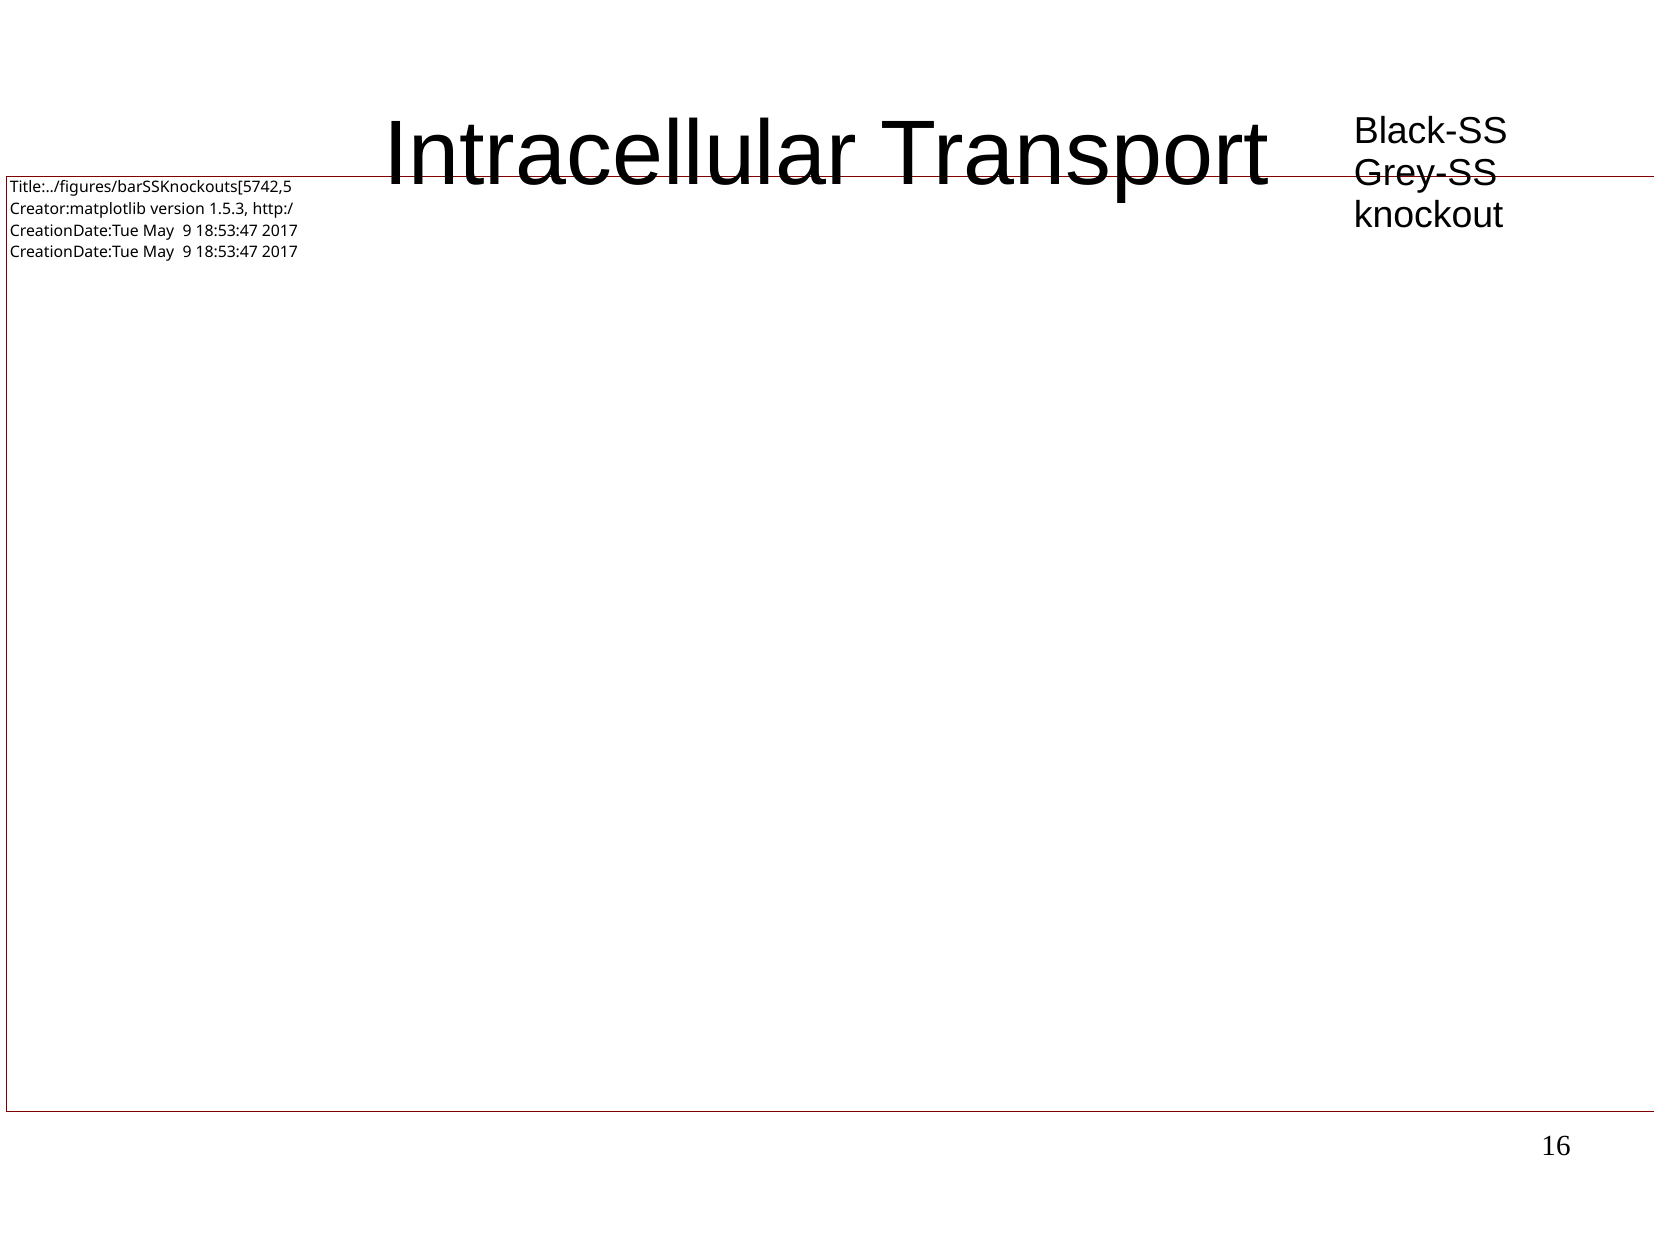

# Intracellular Transport
Black-SS
Grey-SS knockout
16